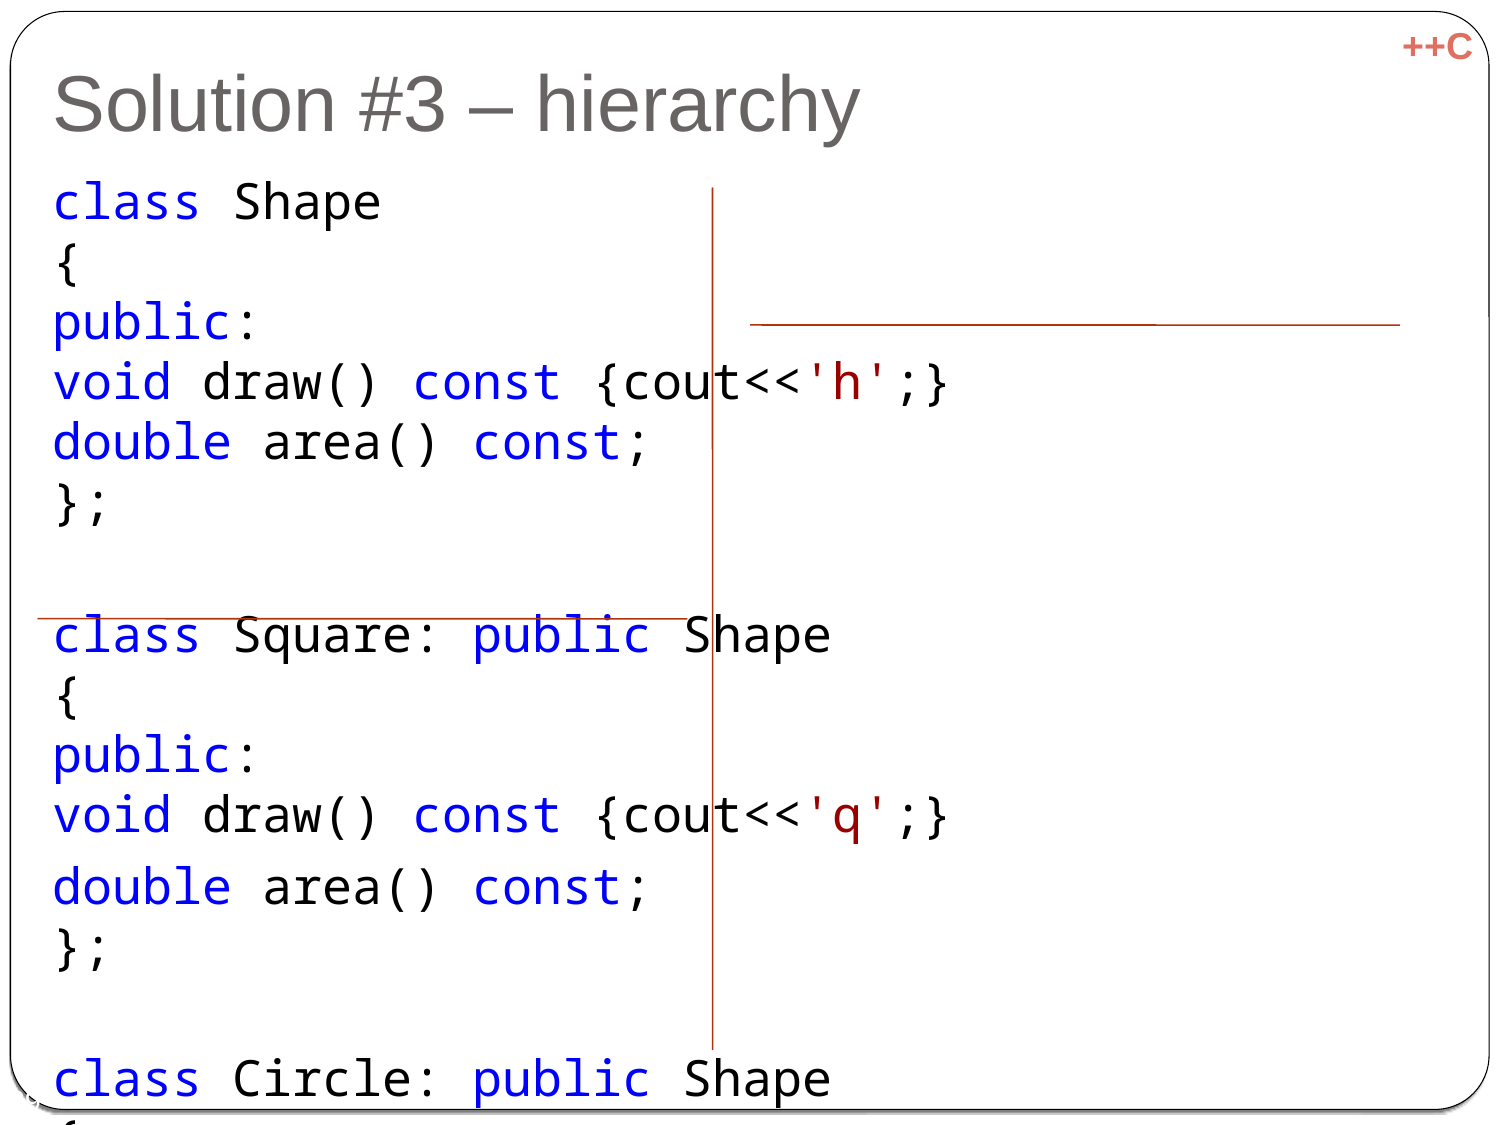

# Solution #3 – hierarchy
class Shape
{
public:
void draw() const {cout<<'h';}
double area() const;
};
class Square: public Shape
{
public:
void draw() const {cout<<'q';}
double area() const;
};
class Circle: public Shape
{
public:
void draw() const; {cout<<'c';}
double area() const;
};